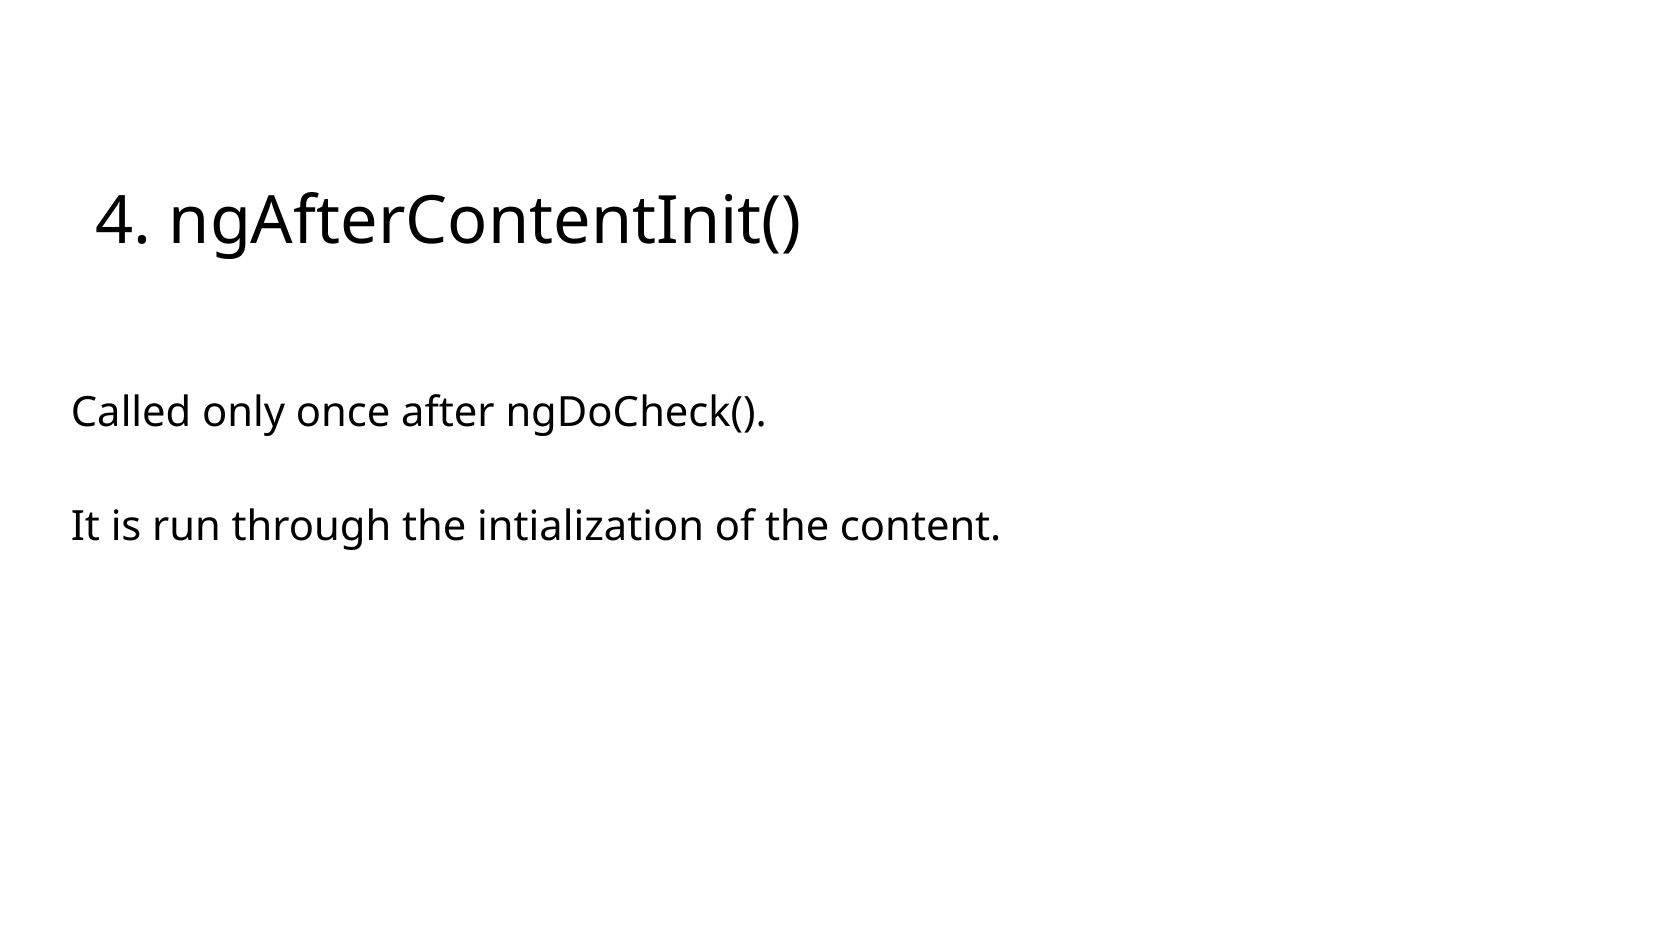

# 4. ngAfterContentInit()
Called only once after ngDoCheck().
It is run through the intialization of the content.